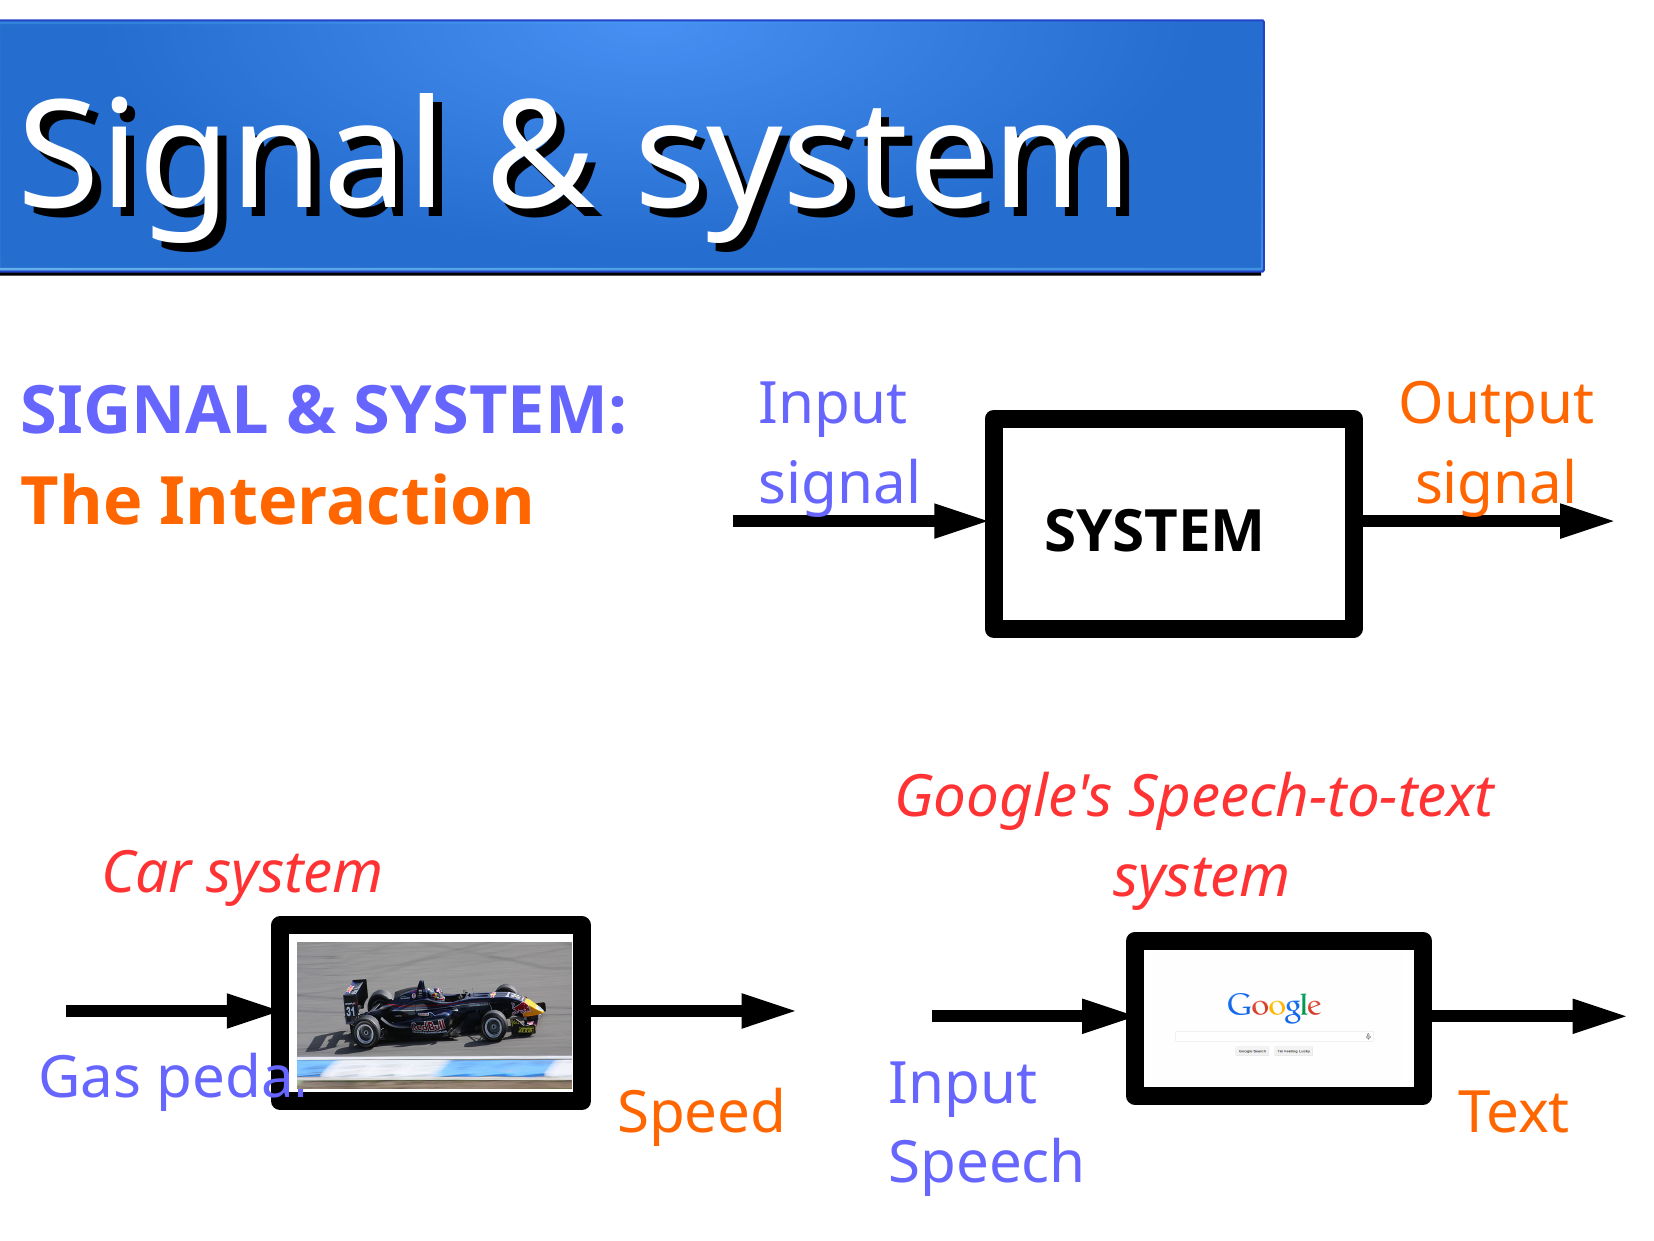

# Signal & system
Input
signal
Output
signal
SIGNAL & SYSTEM:
The Interaction
SYSTEM
Google's Speech-to-text
system
Car system
Gas pedal
Input Speech
Text
Speed